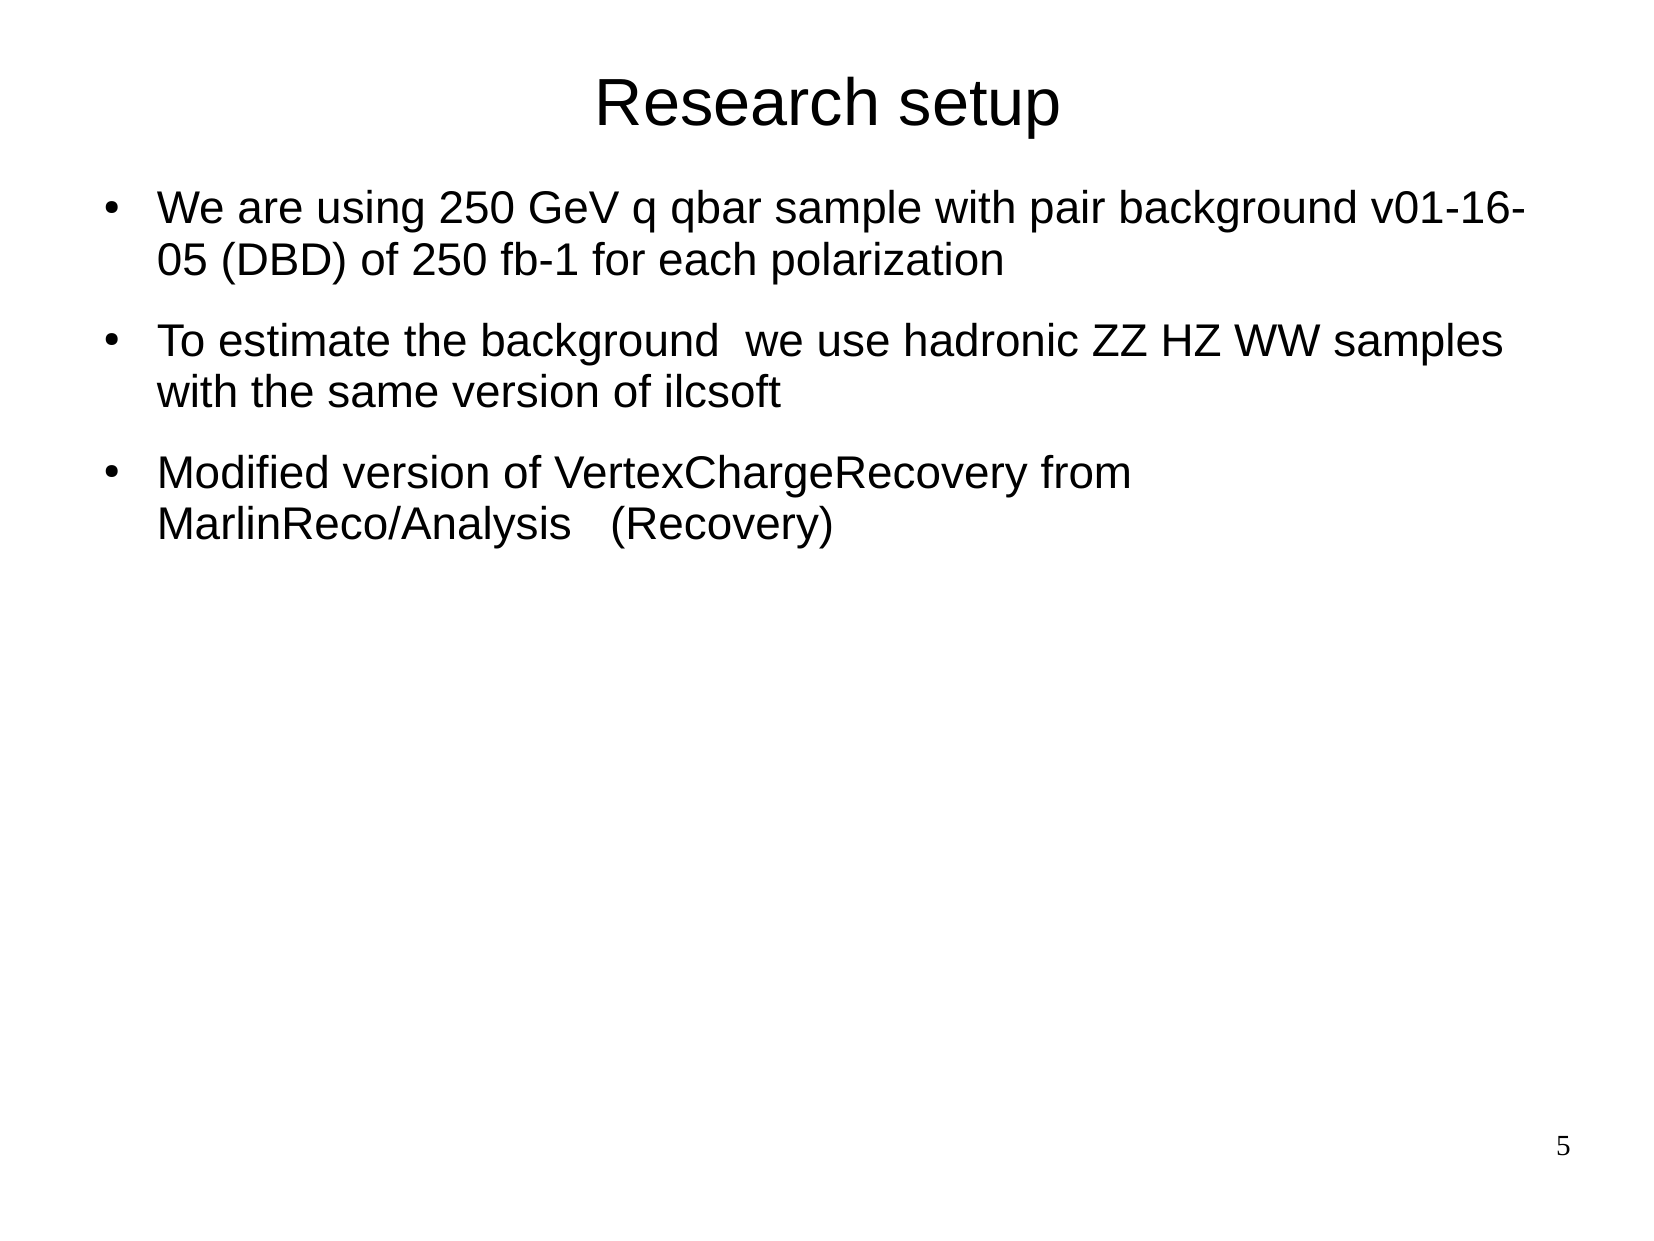

Research setup
# We are using 250 GeV q qbar sample with pair background v01-16-05 (DBD) of 250 fb-1 for each polarization
To estimate the background we use hadronic ZZ HZ WW samples with the same version of ilcsoft
Modified version of VertexChargeRecovery from MarlinReco/Analysis (Recovery)
5